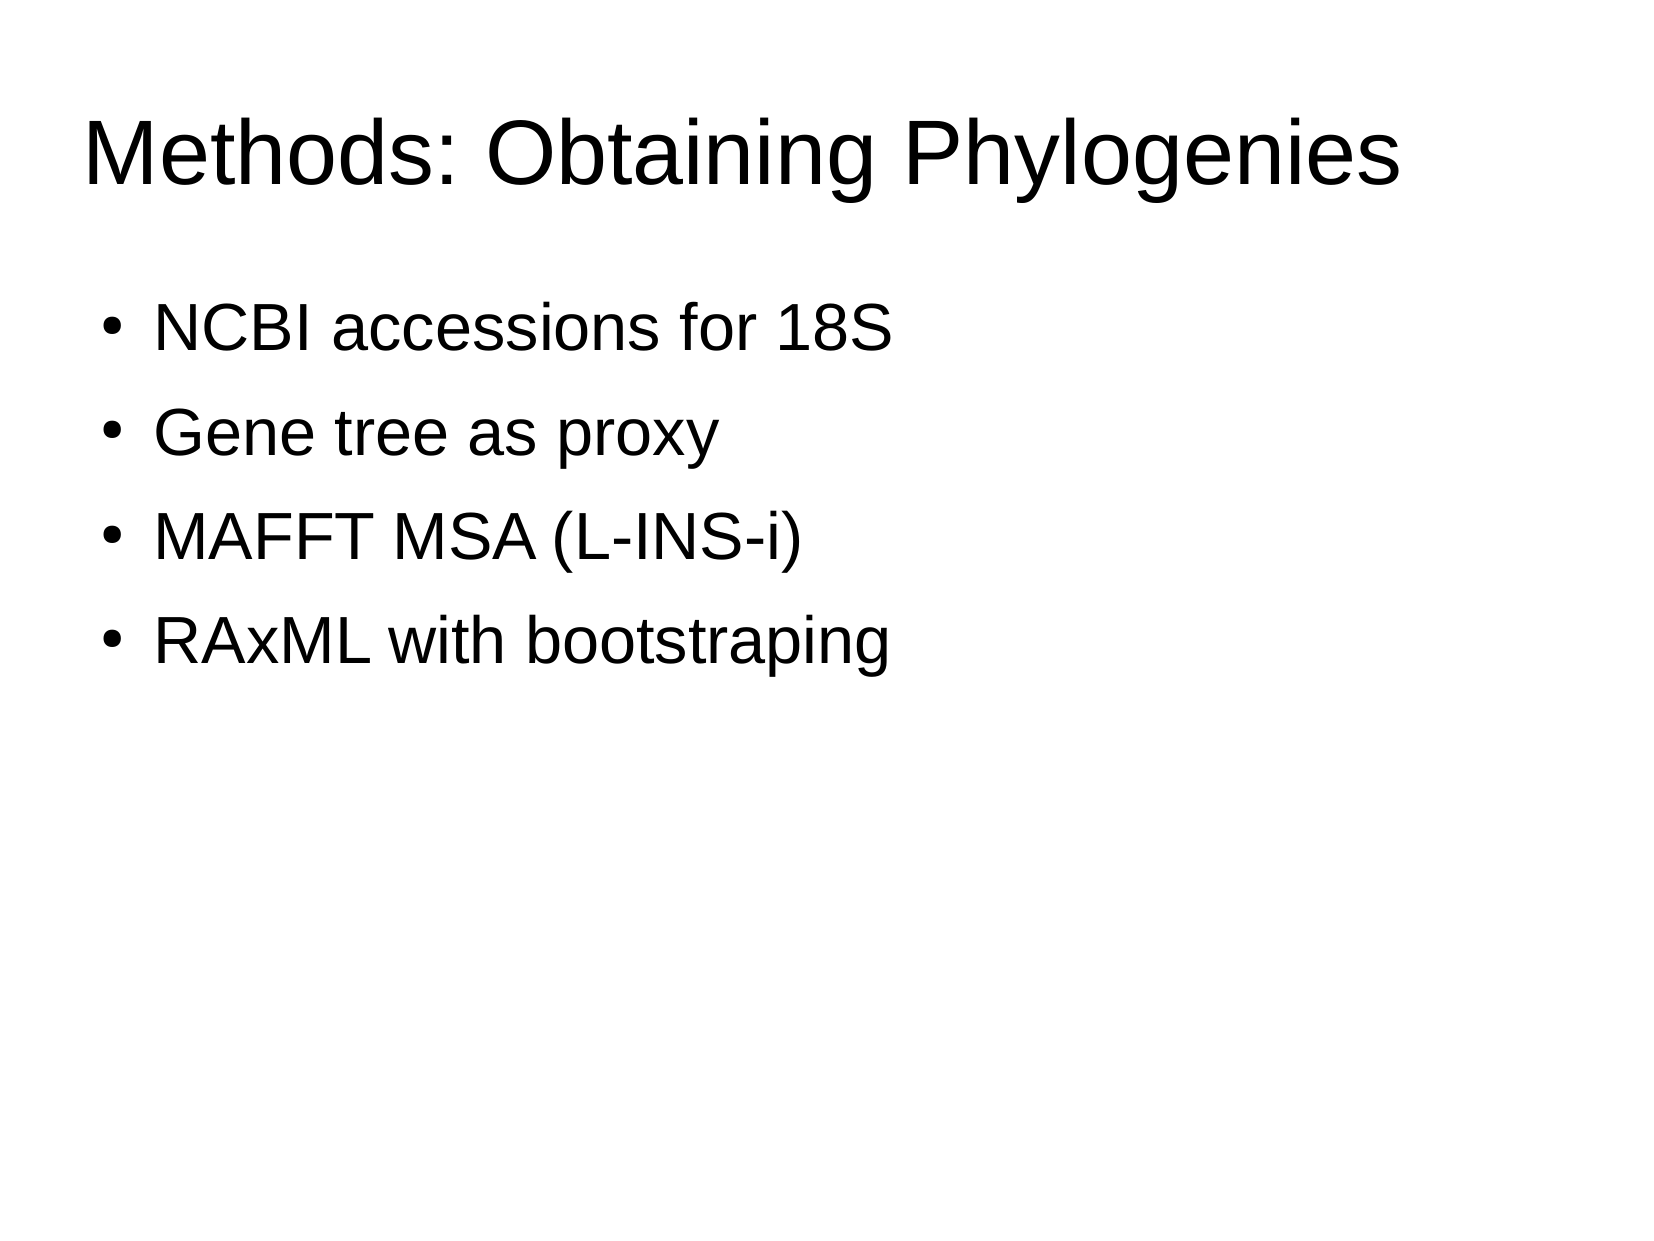

# Methods: Obtaining Phylogenies
NCBI accessions for 18S
Gene tree as proxy
MAFFT MSA (L-INS-i)
RAxML with bootstraping